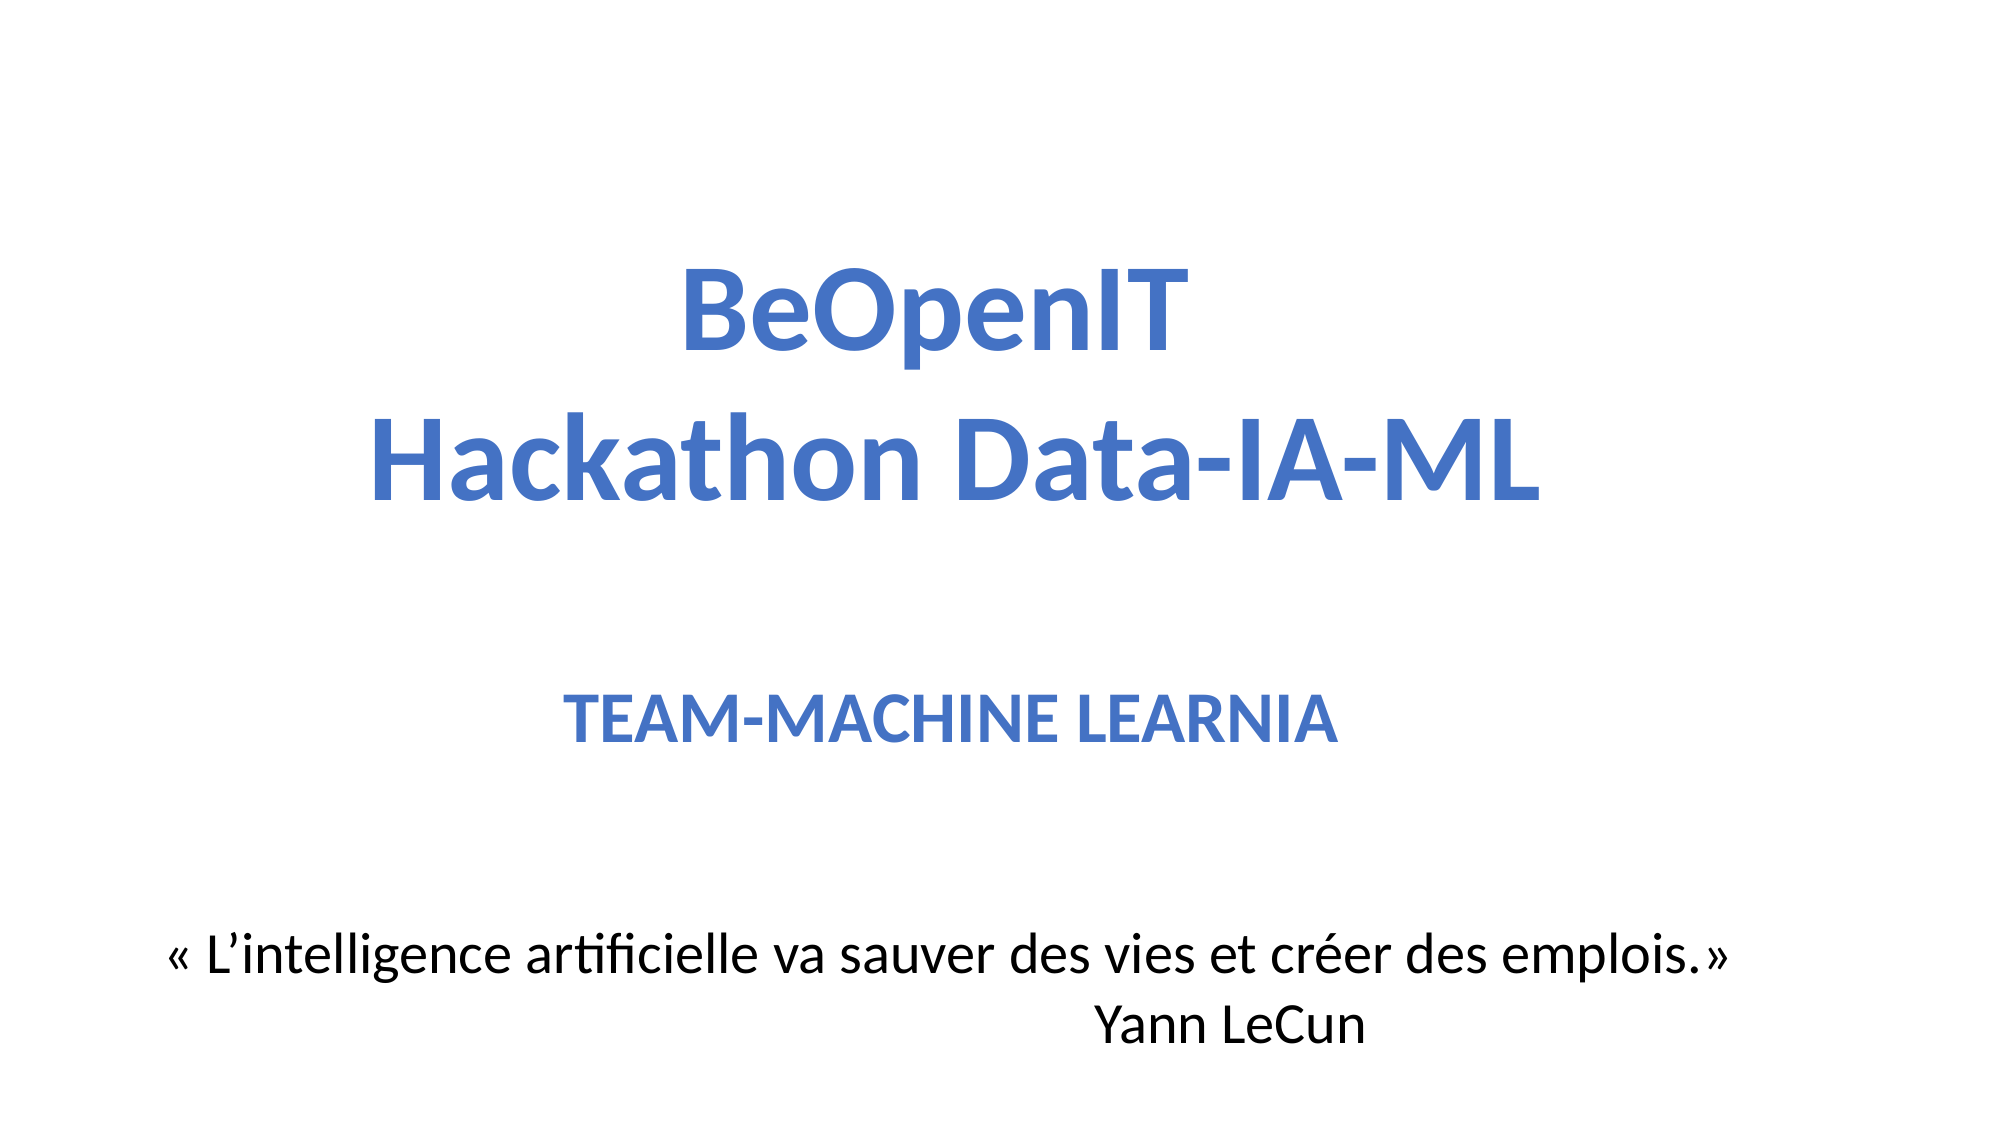

BeOpenIT
 Hackathon Data-IA-ML
TEAM-MACHINE LEARNIA
 « L’intelligence artificielle va sauver des vies et créer des emplois.»
	 					 Yann LeCun